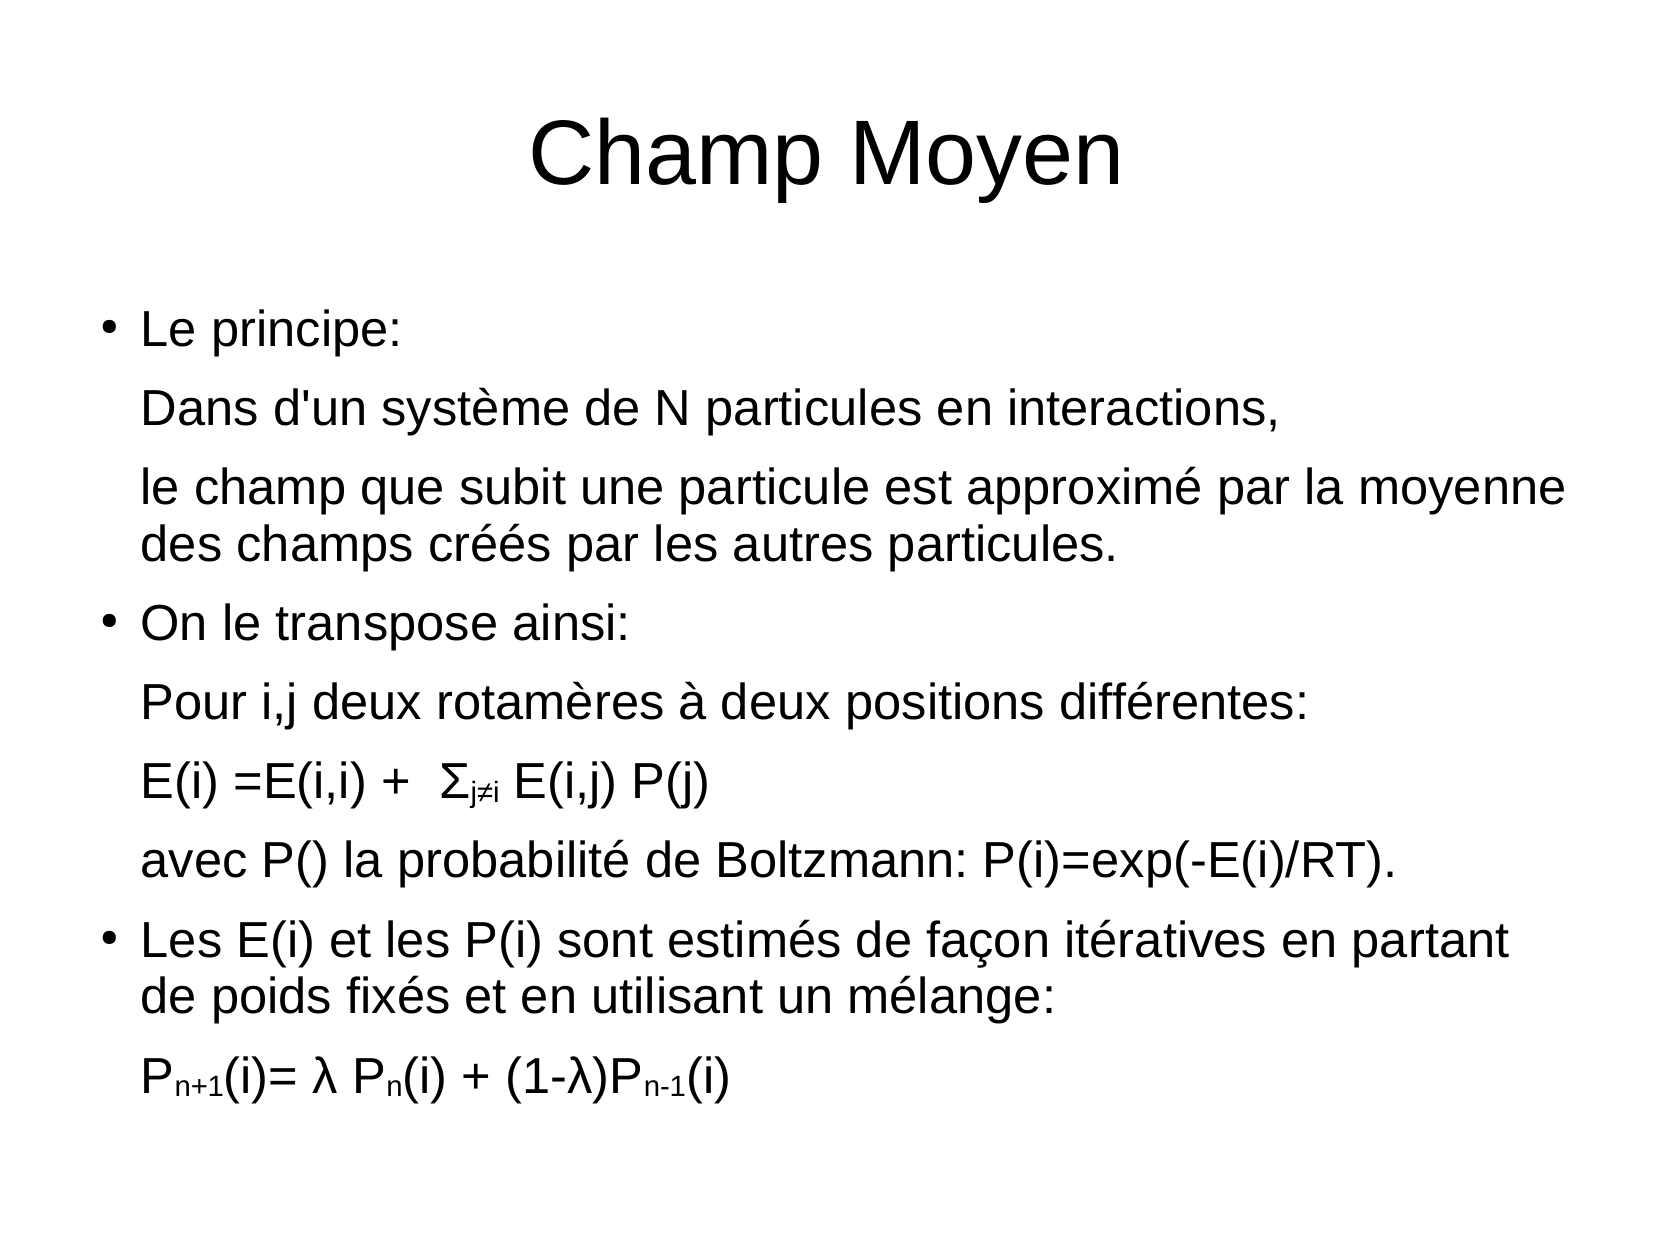

# Champ Moyen
Le principe:
Dans d'un système de N particules en interactions,
le champ que subit une particule est approximé par la moyenne des champs créés par les autres particules.
On le transpose ainsi:
Pour i,j deux rotamères à deux positions différentes:
E(i) =E(i,i) + Σj≠i E(i,j) P(j)
avec P() la probabilité de Boltzmann: P(i)=exp(-E(i)/RT).
Les E(i) et les P(i) sont estimés de façon itératives en partant de poids fixés et en utilisant un mélange:
Pn+1(i)= λ Pn(i) + (1-λ)Pn-1(i)